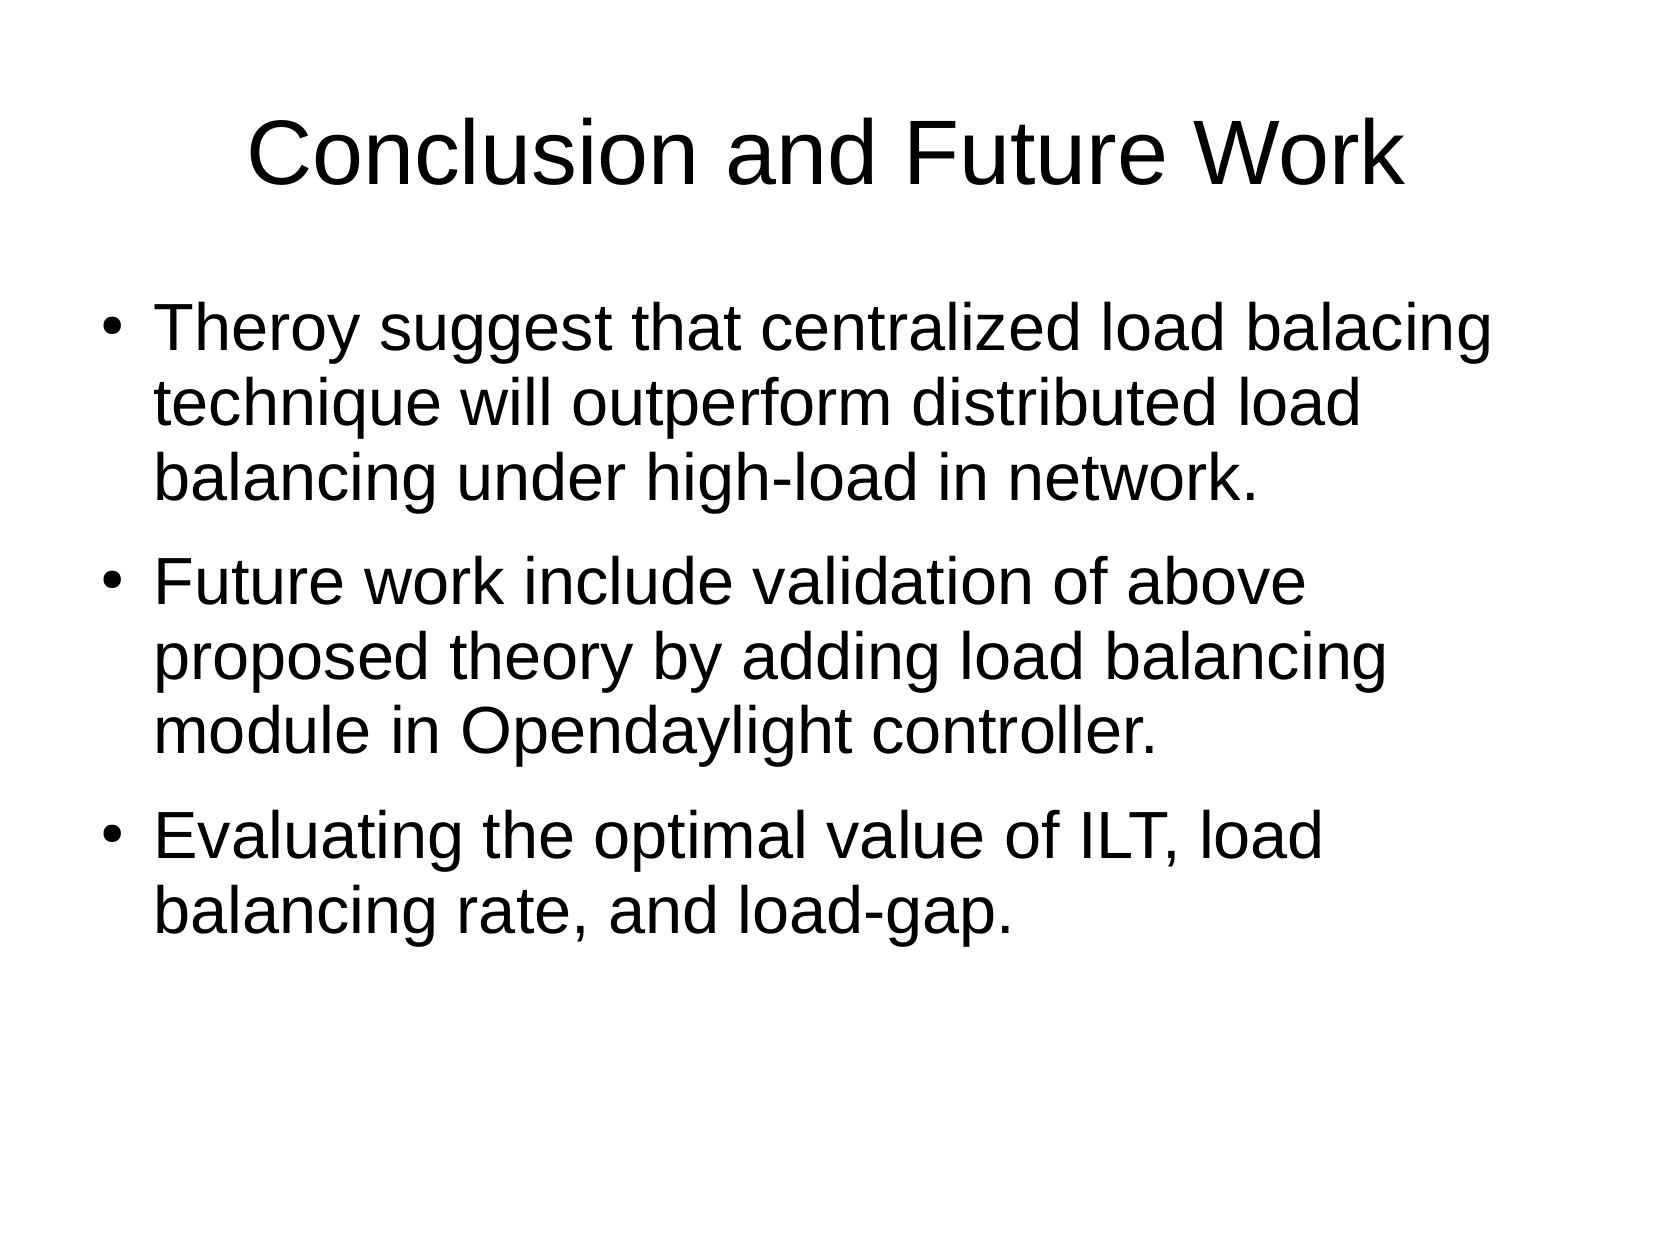

# Conclusion and Future Work
Theroy suggest that centralized load balacing technique will outperform distributed load balancing under high-load in network.
Future work include validation of above proposed theory by adding load balancing module in Opendaylight controller.
Evaluating the optimal value of ILT, load balancing rate, and load-gap.